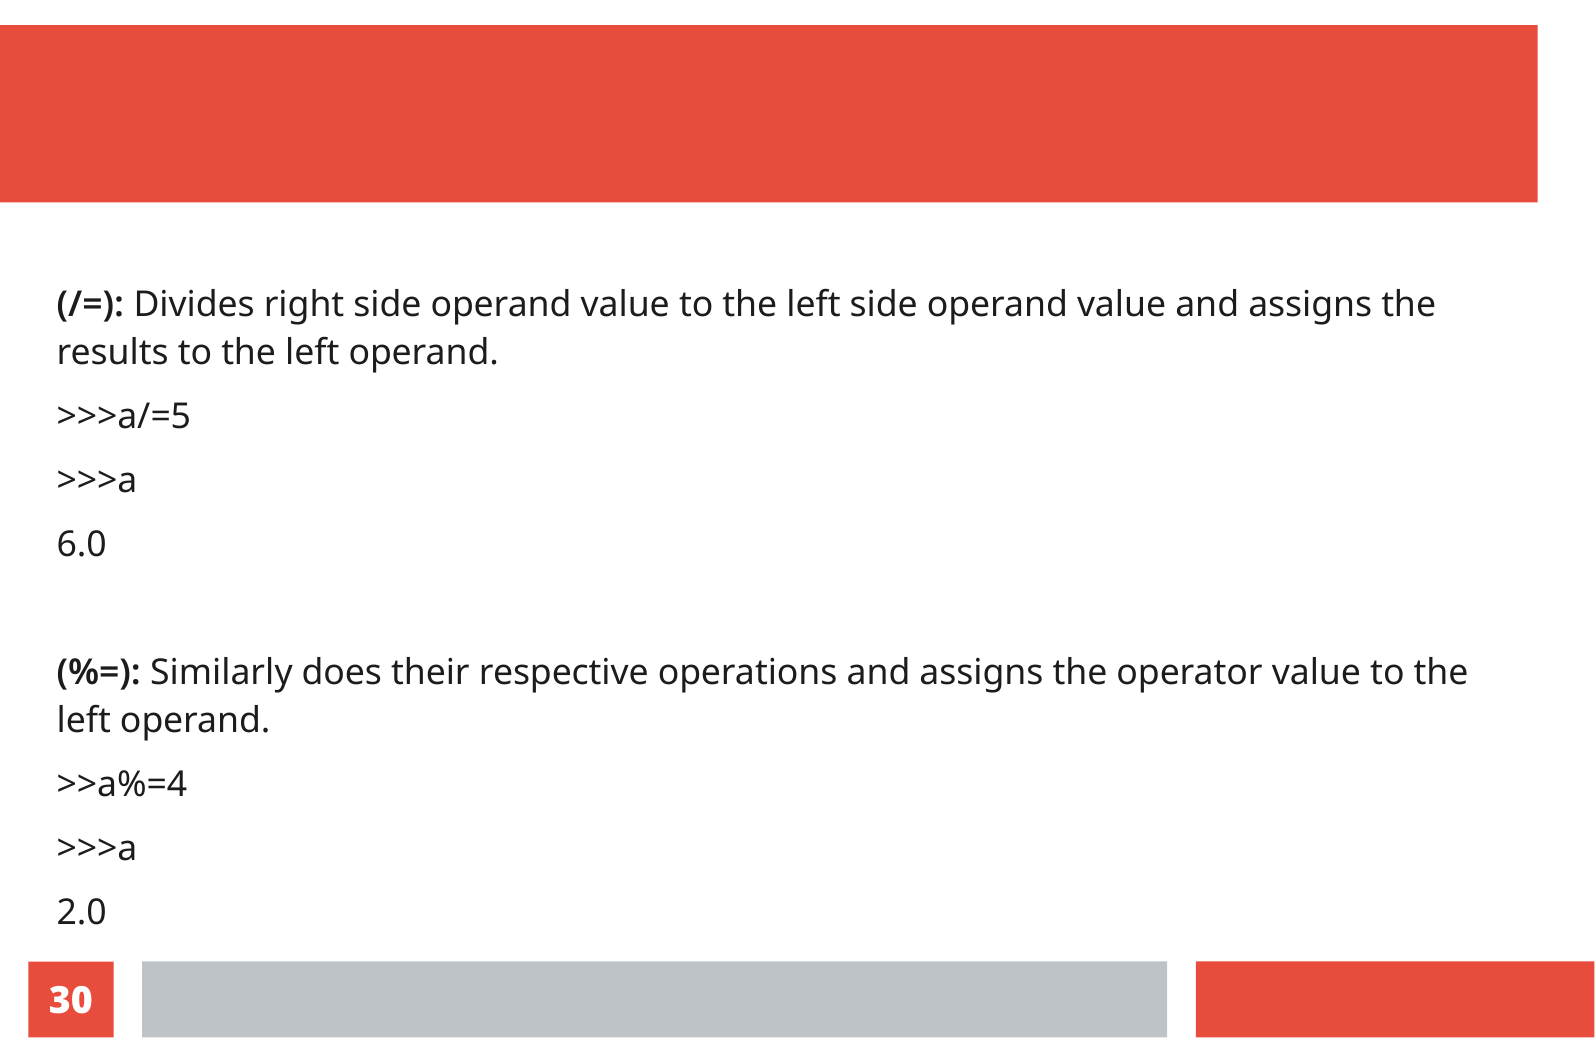

# (/=): Divides right side operand value to the left side operand value and assigns the results to the left operand.
>>>a/=5
>>>a
6.0
(%=): Similarly does their respective operations and assigns the operator value to the left operand.
>>a%=4
>>>a
2.0
30